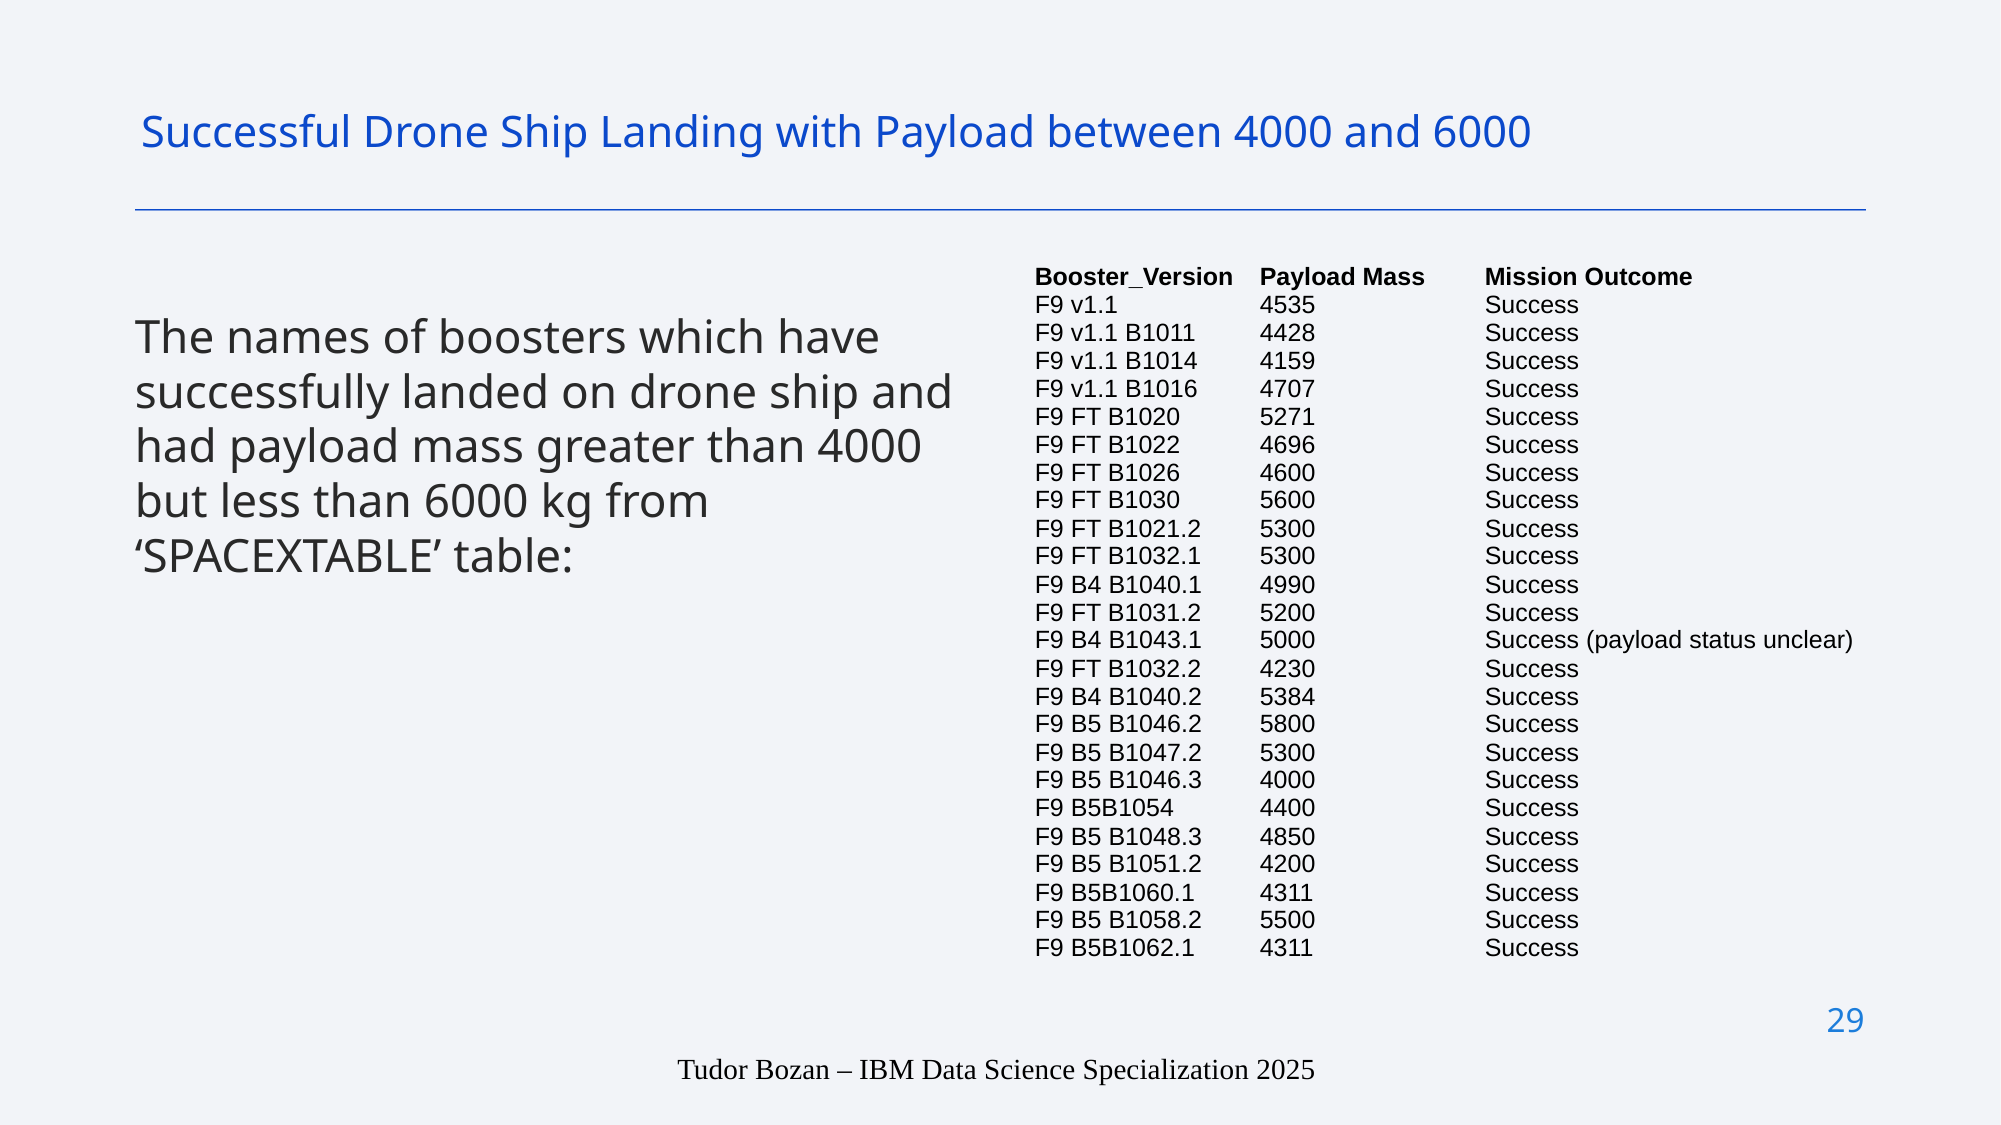

Successful Drone Ship Landing with Payload between 4000 and 6000
Booster_Version	Payload Mass	Mission Outcome
F9 v1.1		4535			Success
F9 v1.1 B1011	4428			Success
F9 v1.1 B1014	4159			Success
F9 v1.1 B1016	4707			Success
F9 FT B1020		5271			Success
F9 FT B1022		4696			Success
F9 FT B1026		4600			Success
F9 FT B1030		5600			Success
F9 FT B1021.2	5300			Success
F9 FT B1032.1	5300			Success
F9 B4 B1040.1	4990			Success
F9 FT B1031.2	5200			Success
F9 B4 B1043.1	5000			Success (payload status unclear)
F9 FT B1032.2	4230			Success
F9 B4 B1040.2	5384			Success
F9 B5 B1046.2	5800			Success
F9 B5 B1047.2	5300			Success
F9 B5 B1046.3	4000			Success
F9 B5B1054		4400			Success
F9 B5 B1048.3	4850			Success
F9 B5 B1051.2	4200			Success
F9 B5B1060.1	4311			Success
F9 B5 B1058.2	5500			Success
F9 B5B1062.1	4311			Success
The names of boosters which have successfully landed on drone ship and had payload mass greater than 4000 but less than 6000 kg from ‘SPACEXTABLE’ table: